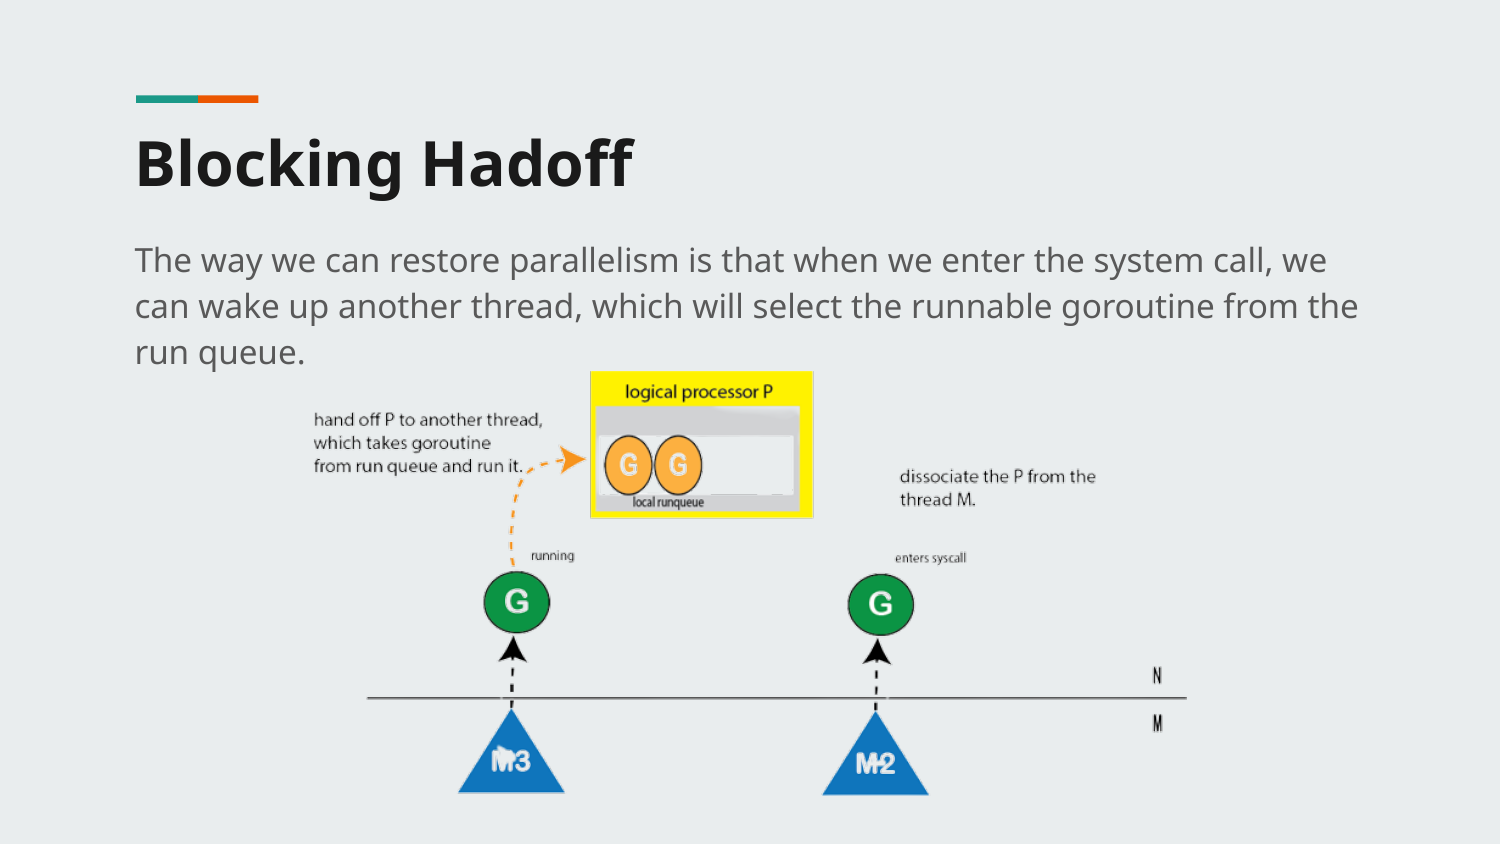

# Blocking Hadoff
The way we can restore parallelism is that when we enter the system call, we can wake up another thread, which will select the runnable goroutine from the run queue.